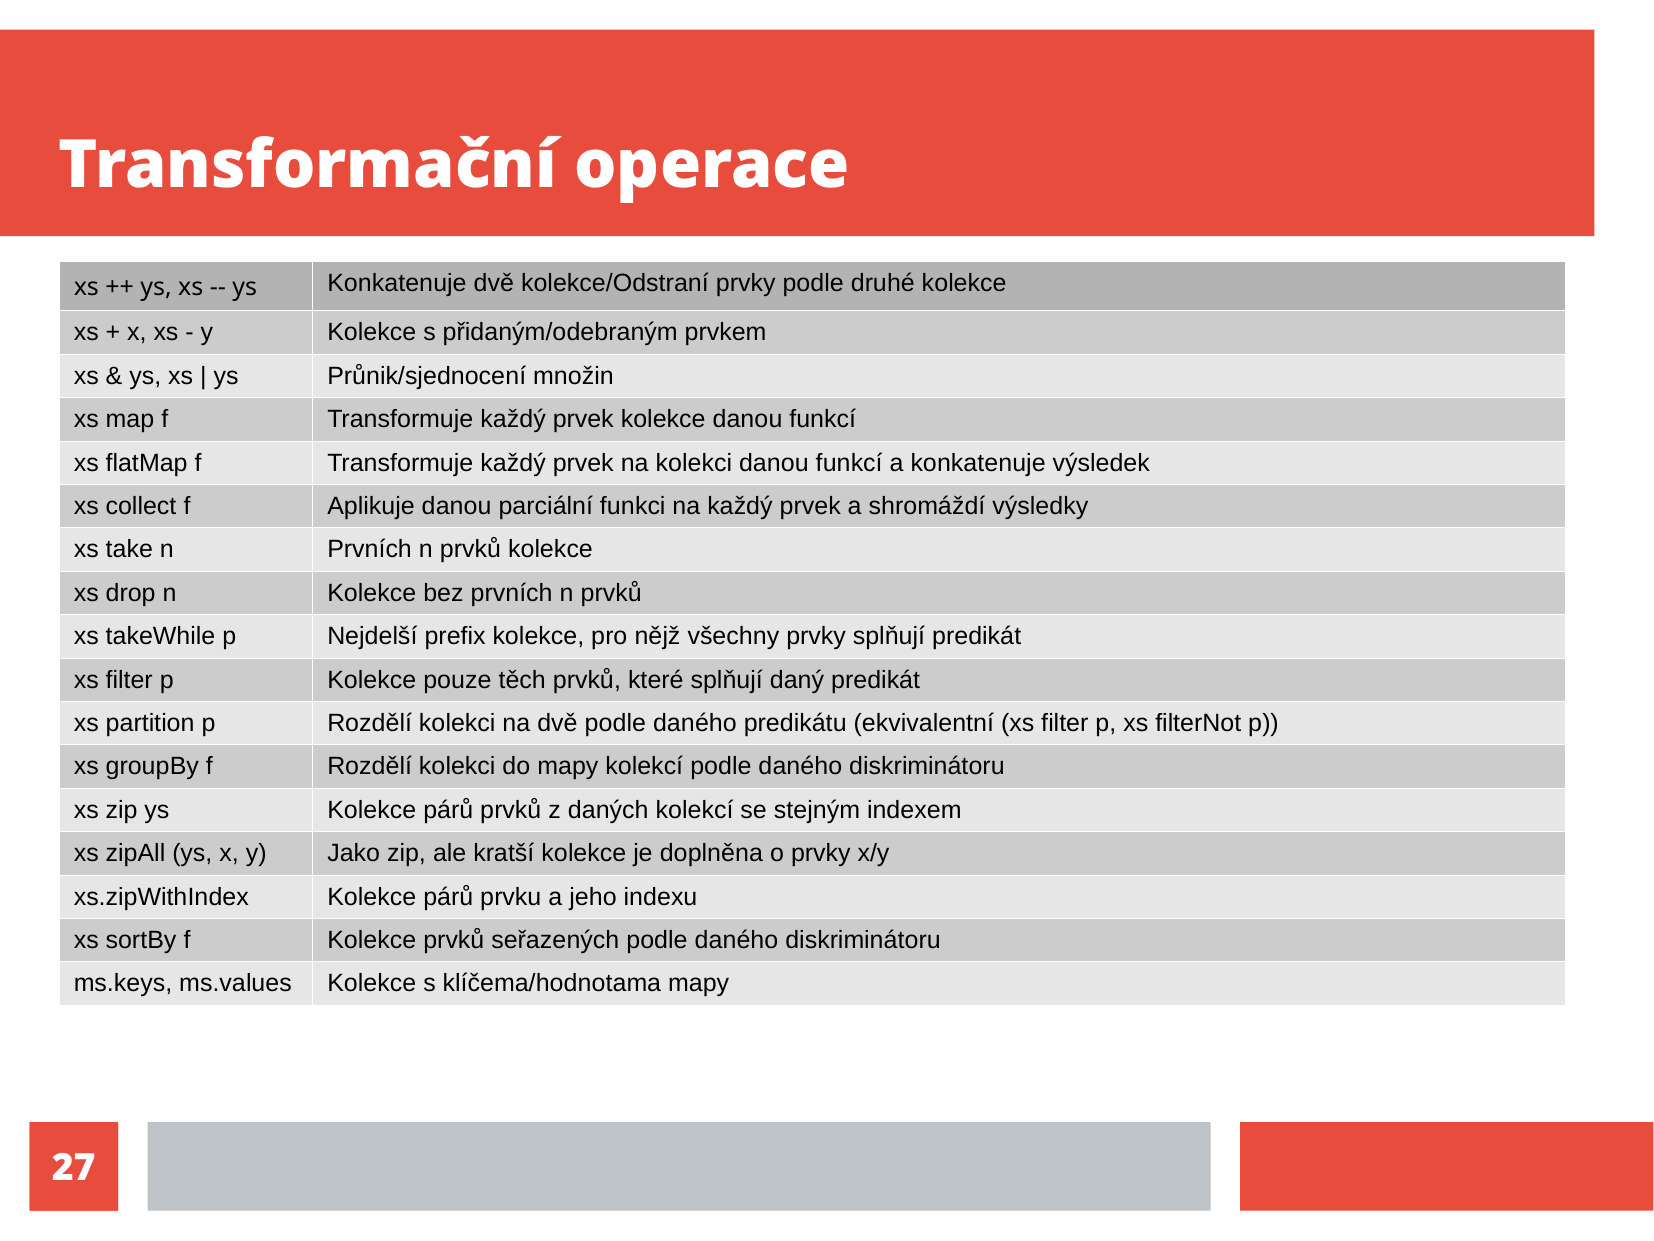

# Transformační operace
| xs ++ ys, xs -- ys | Konkatenuje dvě kolekce/Odstraní prvky podle druhé kolekce |
| --- | --- |
| xs + x, xs - y | Kolekce s přidaným/odebraným prvkem |
| xs & ys, xs | ys | Průnik/sjednocení množin |
| xs map f | Transformuje každý prvek kolekce danou funkcí |
| xs flatMap f | Transformuje každý prvek na kolekci danou funkcí a konkatenuje výsledek |
| xs collect f | Aplikuje danou parciální funkci na každý prvek a shromáždí výsledky |
| xs take n | Prvních n prvků kolekce |
| xs drop n | Kolekce bez prvních n prvků |
| xs takeWhile p | Nejdelší prefix kolekce, pro nějž všechny prvky splňují predikát |
| xs filter p | Kolekce pouze těch prvků, které splňují daný predikát |
| xs partition p | Rozdělí kolekci na dvě podle daného predikátu (ekvivalentní (xs filter p, xs filterNot p)) |
| xs groupBy f | Rozdělí kolekci do mapy kolekcí podle daného diskriminátoru |
| xs zip ys | Kolekce párů prvků z daných kolekcí se stejným indexem |
| xs zipAll (ys, x, y) | Jako zip, ale kratší kolekce je doplněna o prvky x/y |
| xs.zipWithIndex | Kolekce párů prvku a jeho indexu |
| xs sortBy f | Kolekce prvků seřazených podle daného diskriminátoru |
| ms.keys, ms.values | Kolekce s klíčema/hodnotama mapy |
27